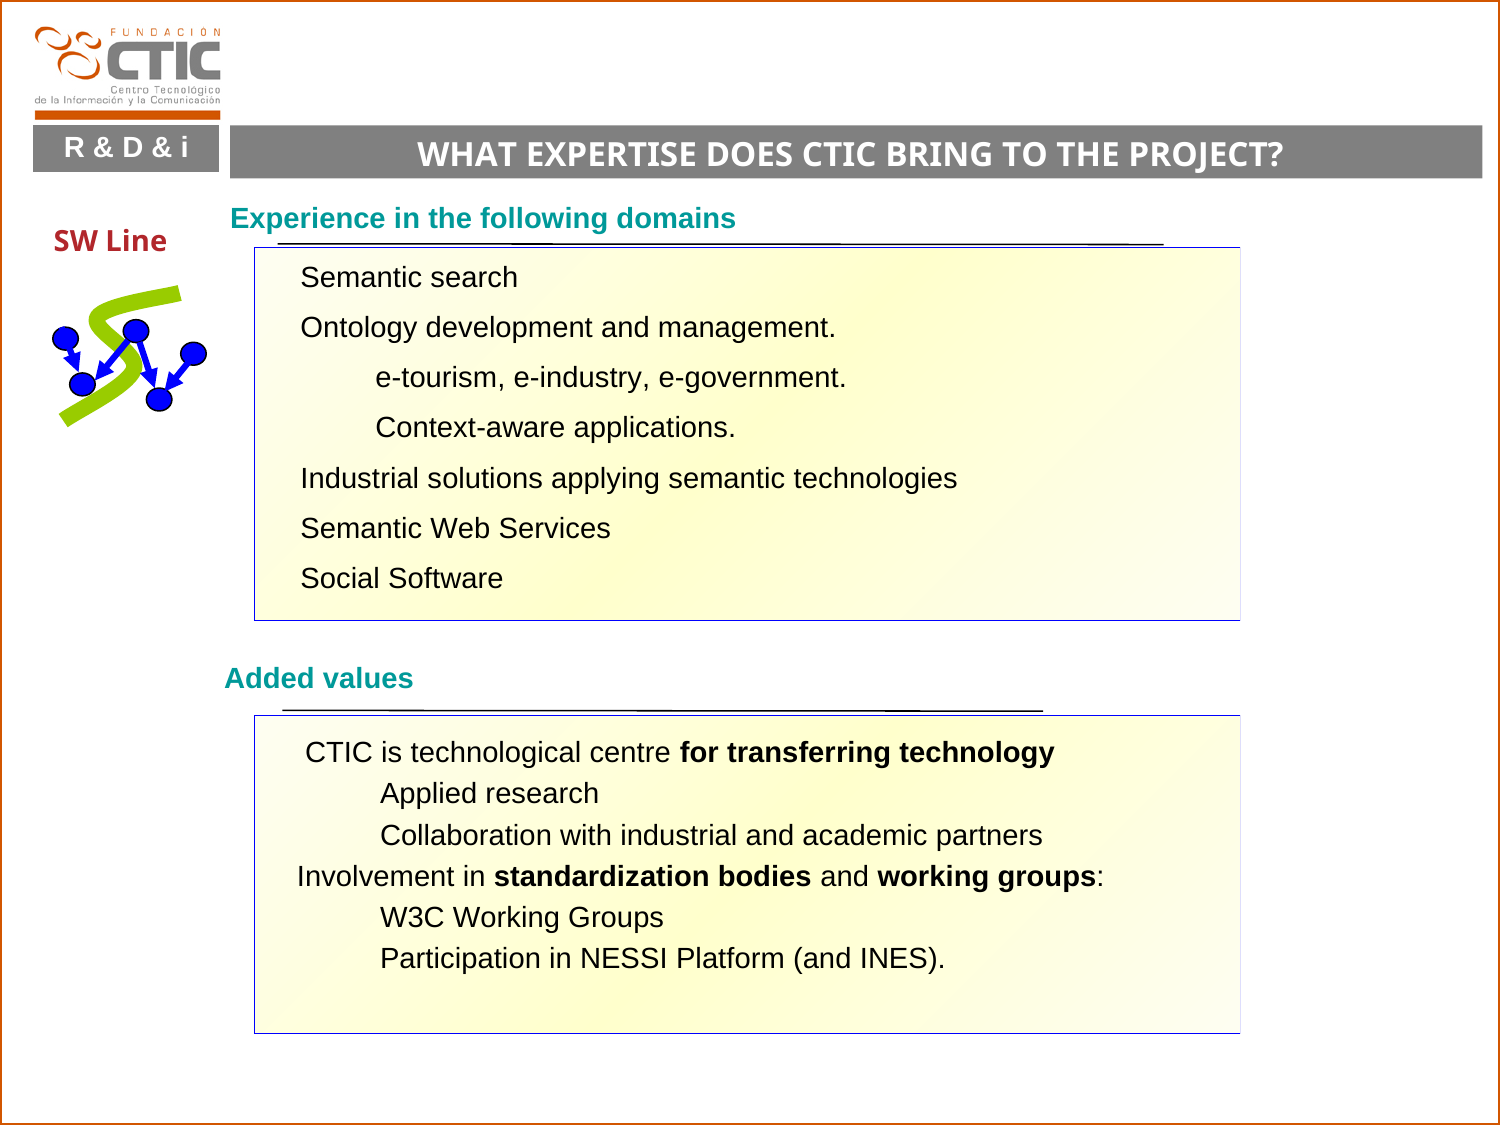

WHAT EXPERTISE DOES CTIC BRING TO THE PROJECT?
Experience in the following domains
SW Line
 Semantic search
 Ontology development and management.
 e-tourism, e-industry, e-government.
 Context-aware applications.
 Industrial solutions applying semantic technologies
 Semantic Web Services
 Social Software
Added values
 CTIC is technological centre for transferring technology
 Applied research
 Collaboration with industrial and academic partners
Involvement in standardization bodies and working groups:
 W3C Working Groups
 Participation in NESSI Platform (and INES).